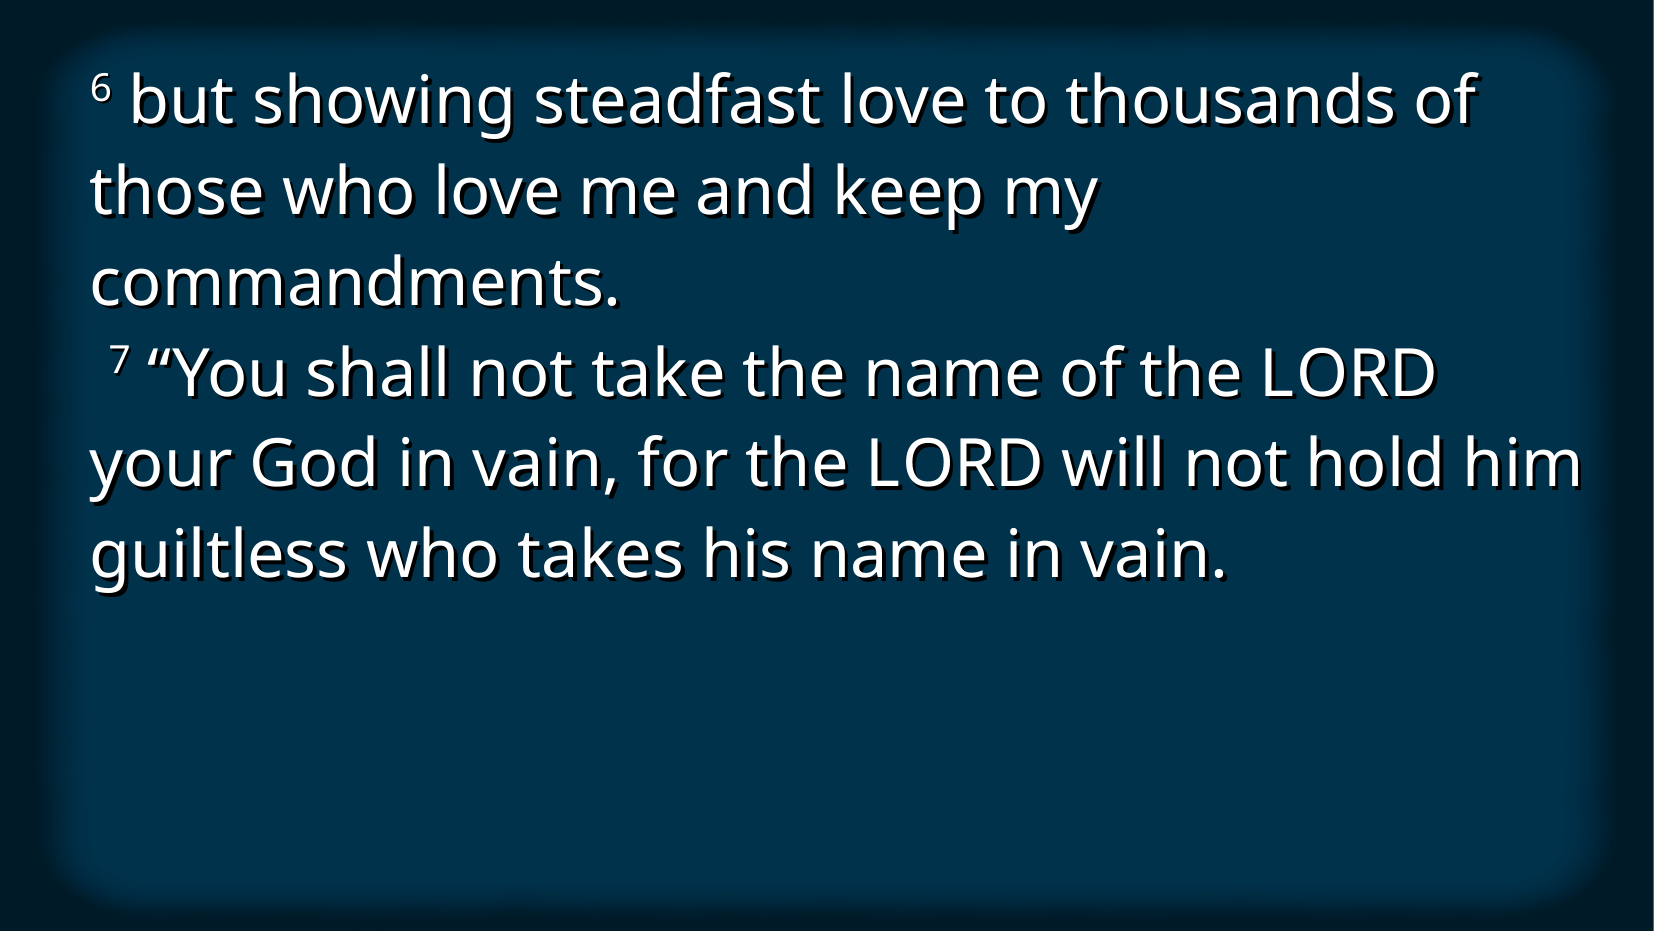

6 but showing steadfast love to thousands of those who love me and keep my commandments.
7 “You shall not take the name of the LORD your God in vain, for the LORD will not hold him guiltless who takes his name in vain.